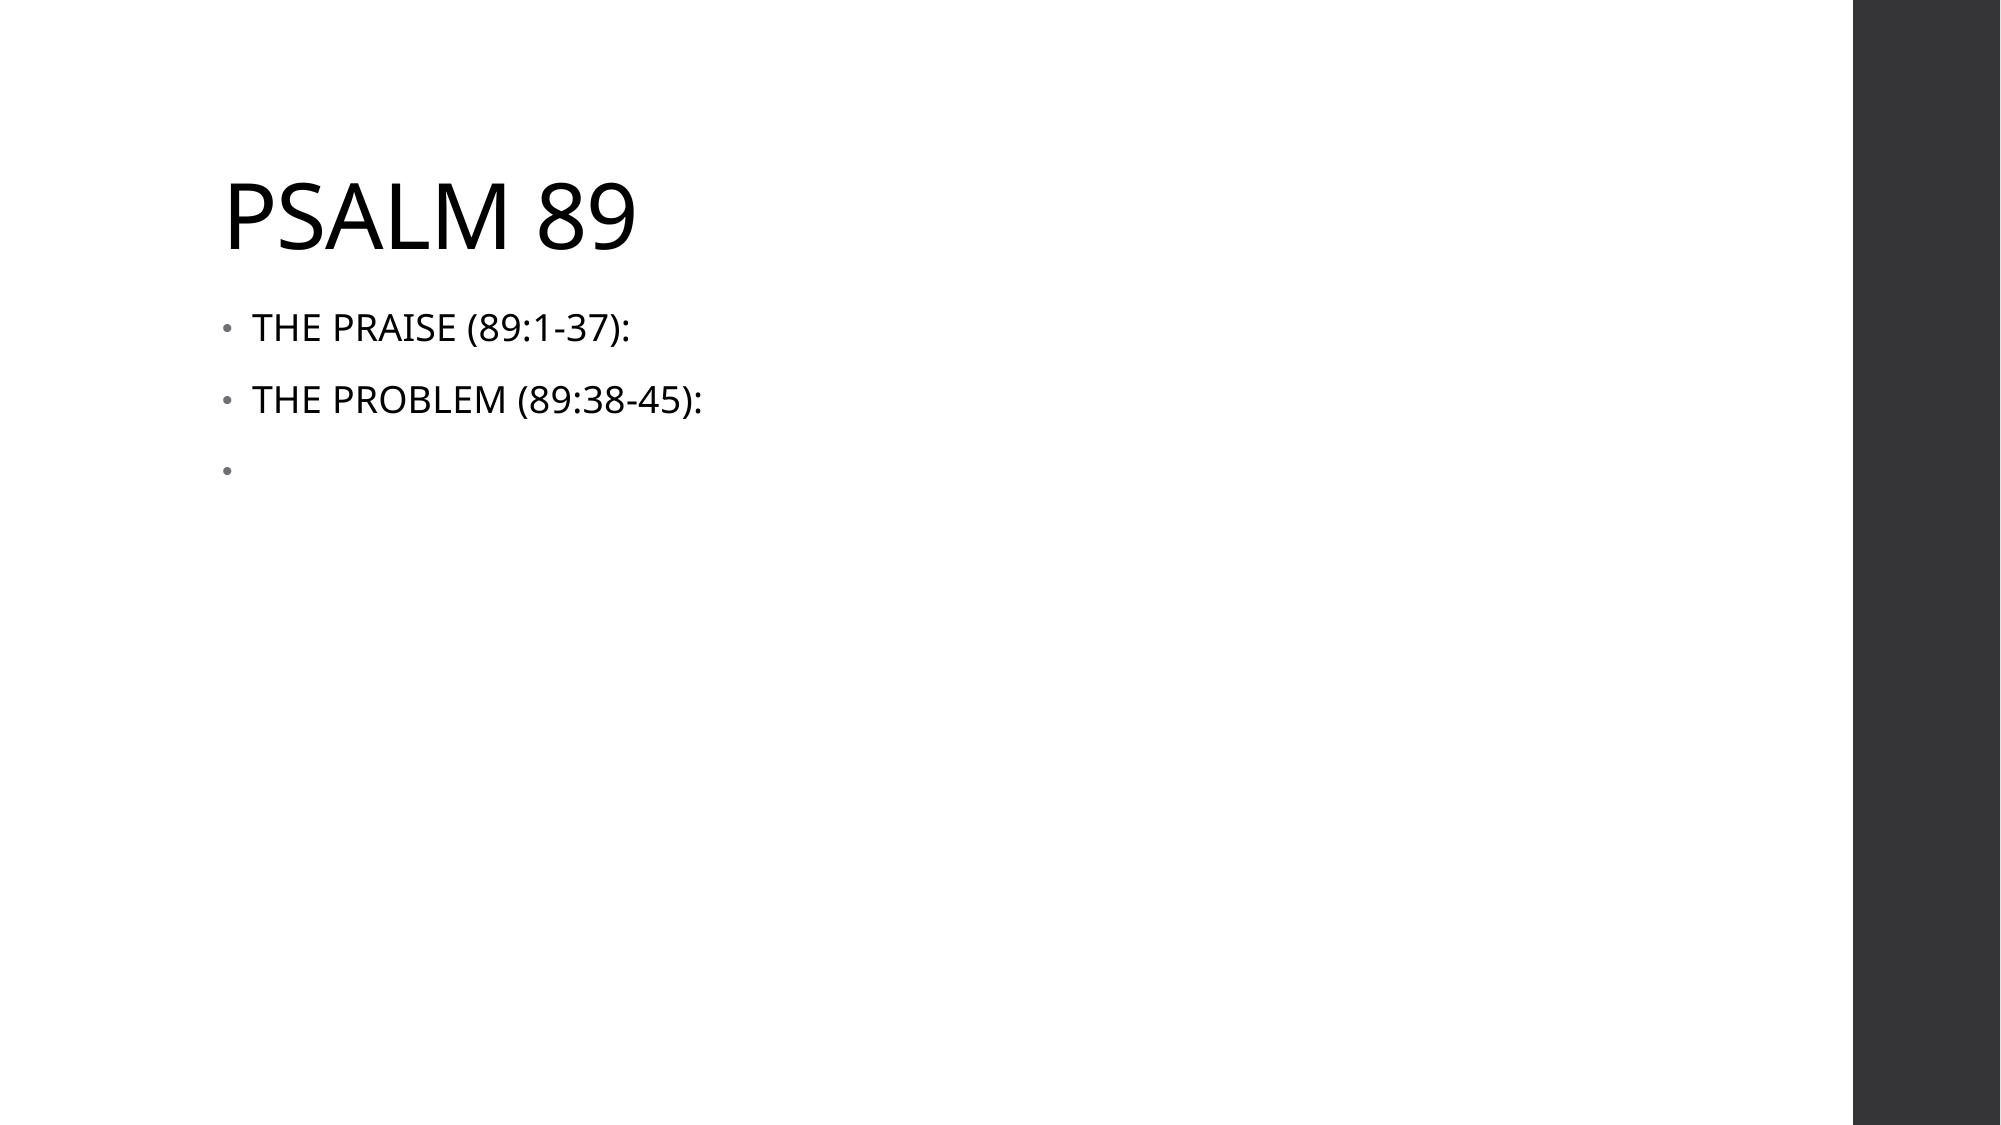

# PSALM 89
THE PRAISE (89:1-37):
THE PROBLEM (89:38-45):